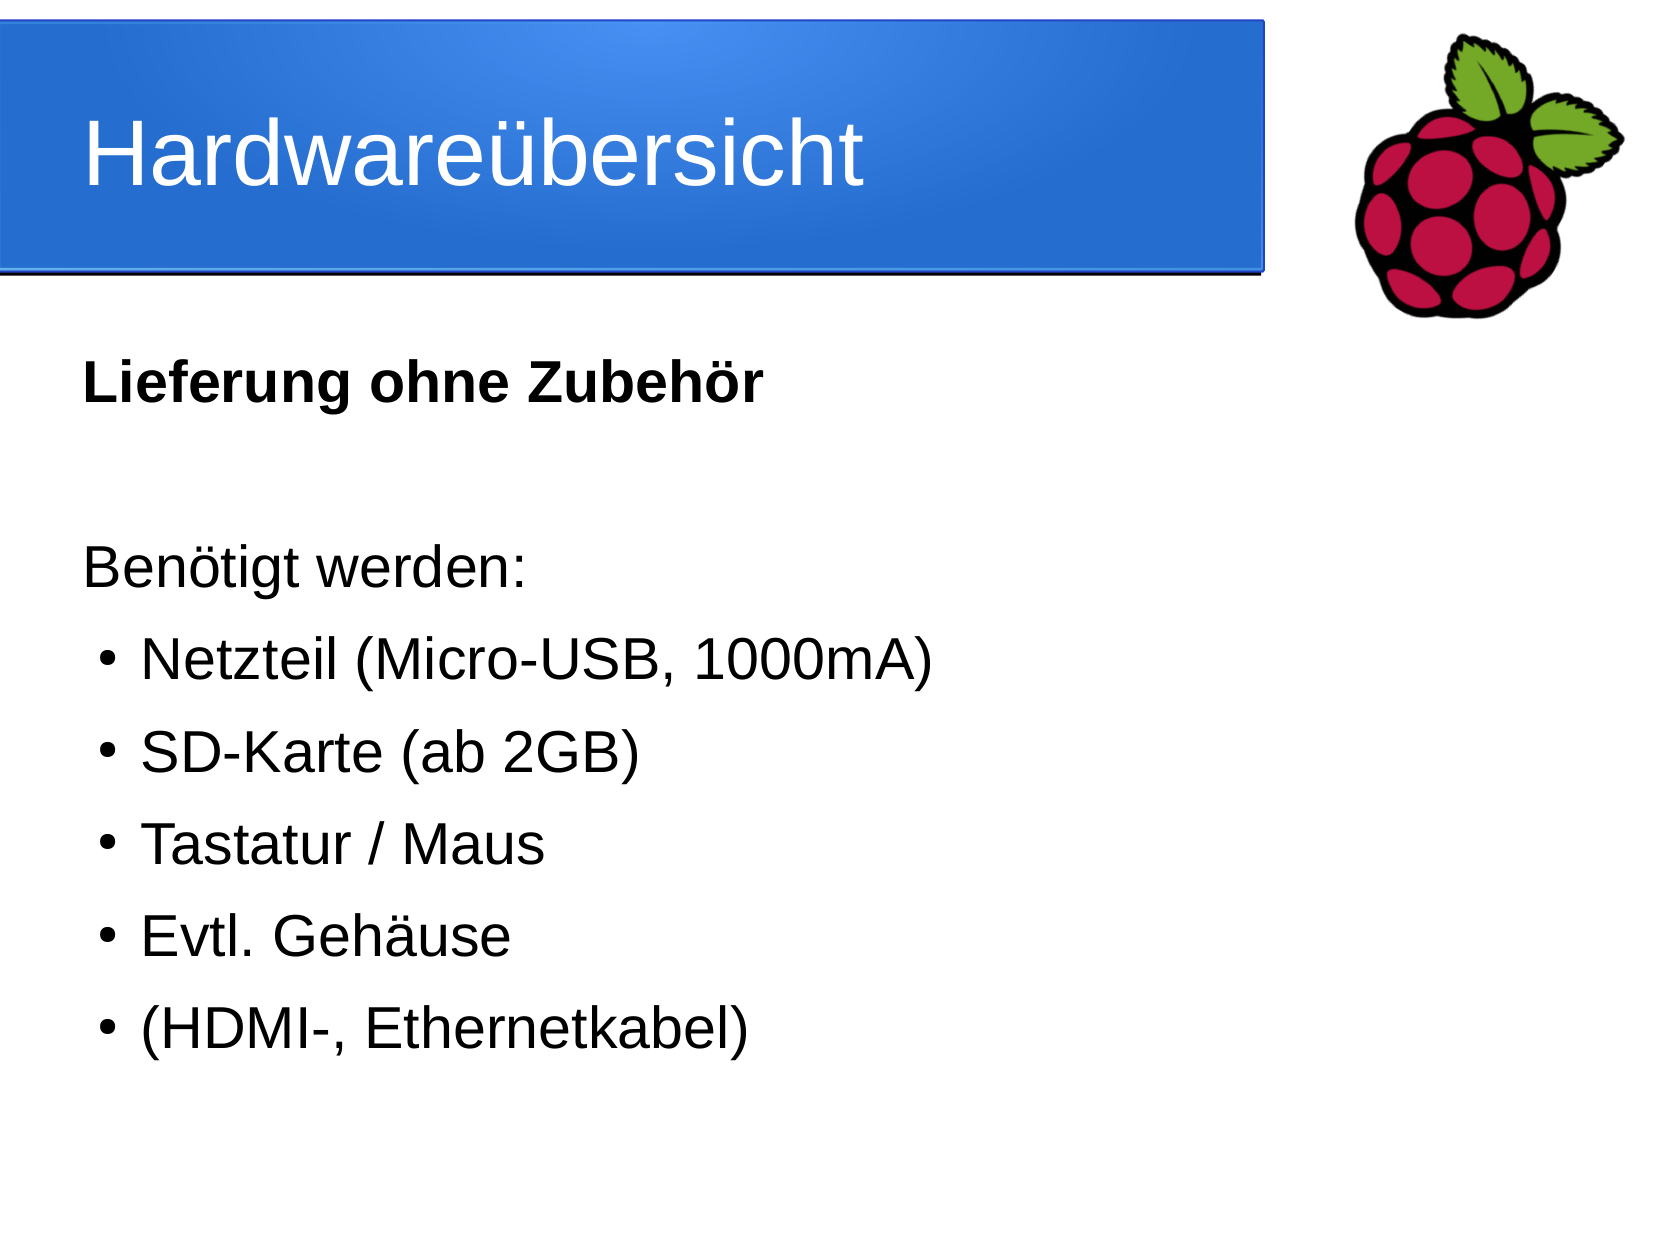

# Hardwareübersicht
Lieferung ohne Zubehör
Benötigt werden:
Netzteil (Micro-USB, 1000mA)
SD-Karte (ab 2GB)
Tastatur / Maus
Evtl. Gehäuse
(HDMI-, Ethernetkabel)